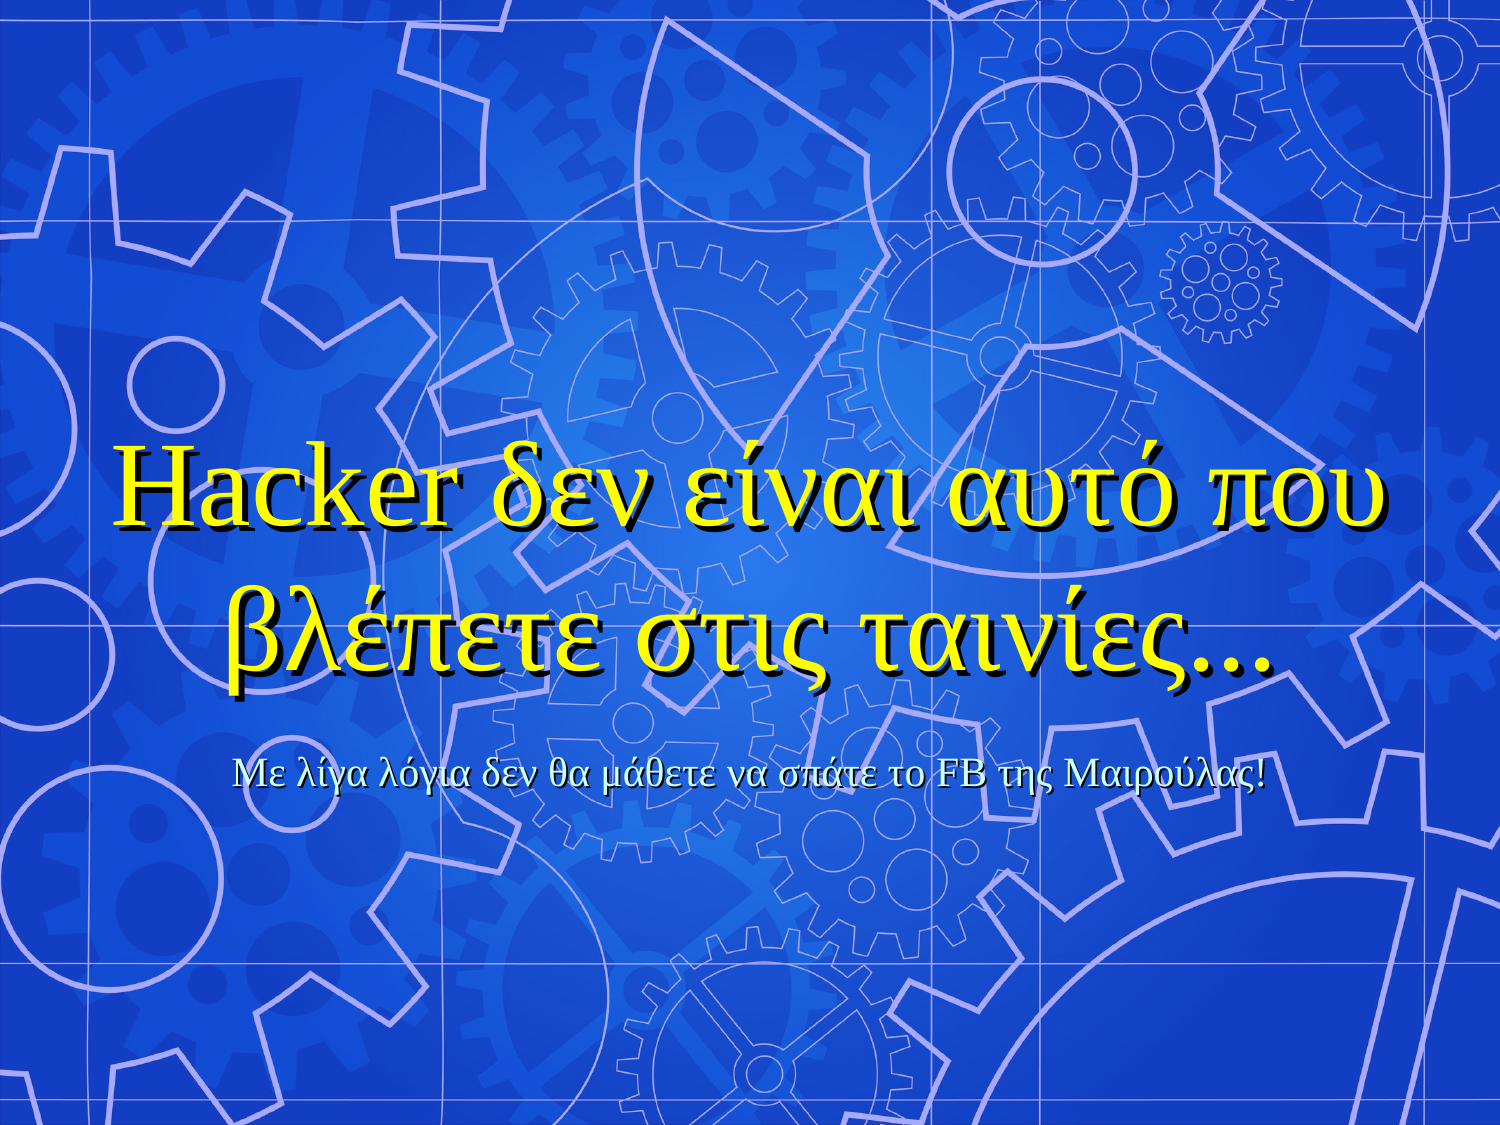

# Hacker δεν είναι αυτό που βλέπετε στις ταινίες... Με λίγα λόγια δεν θα μάθετε να σπάτε το FB της Μαιρούλας!